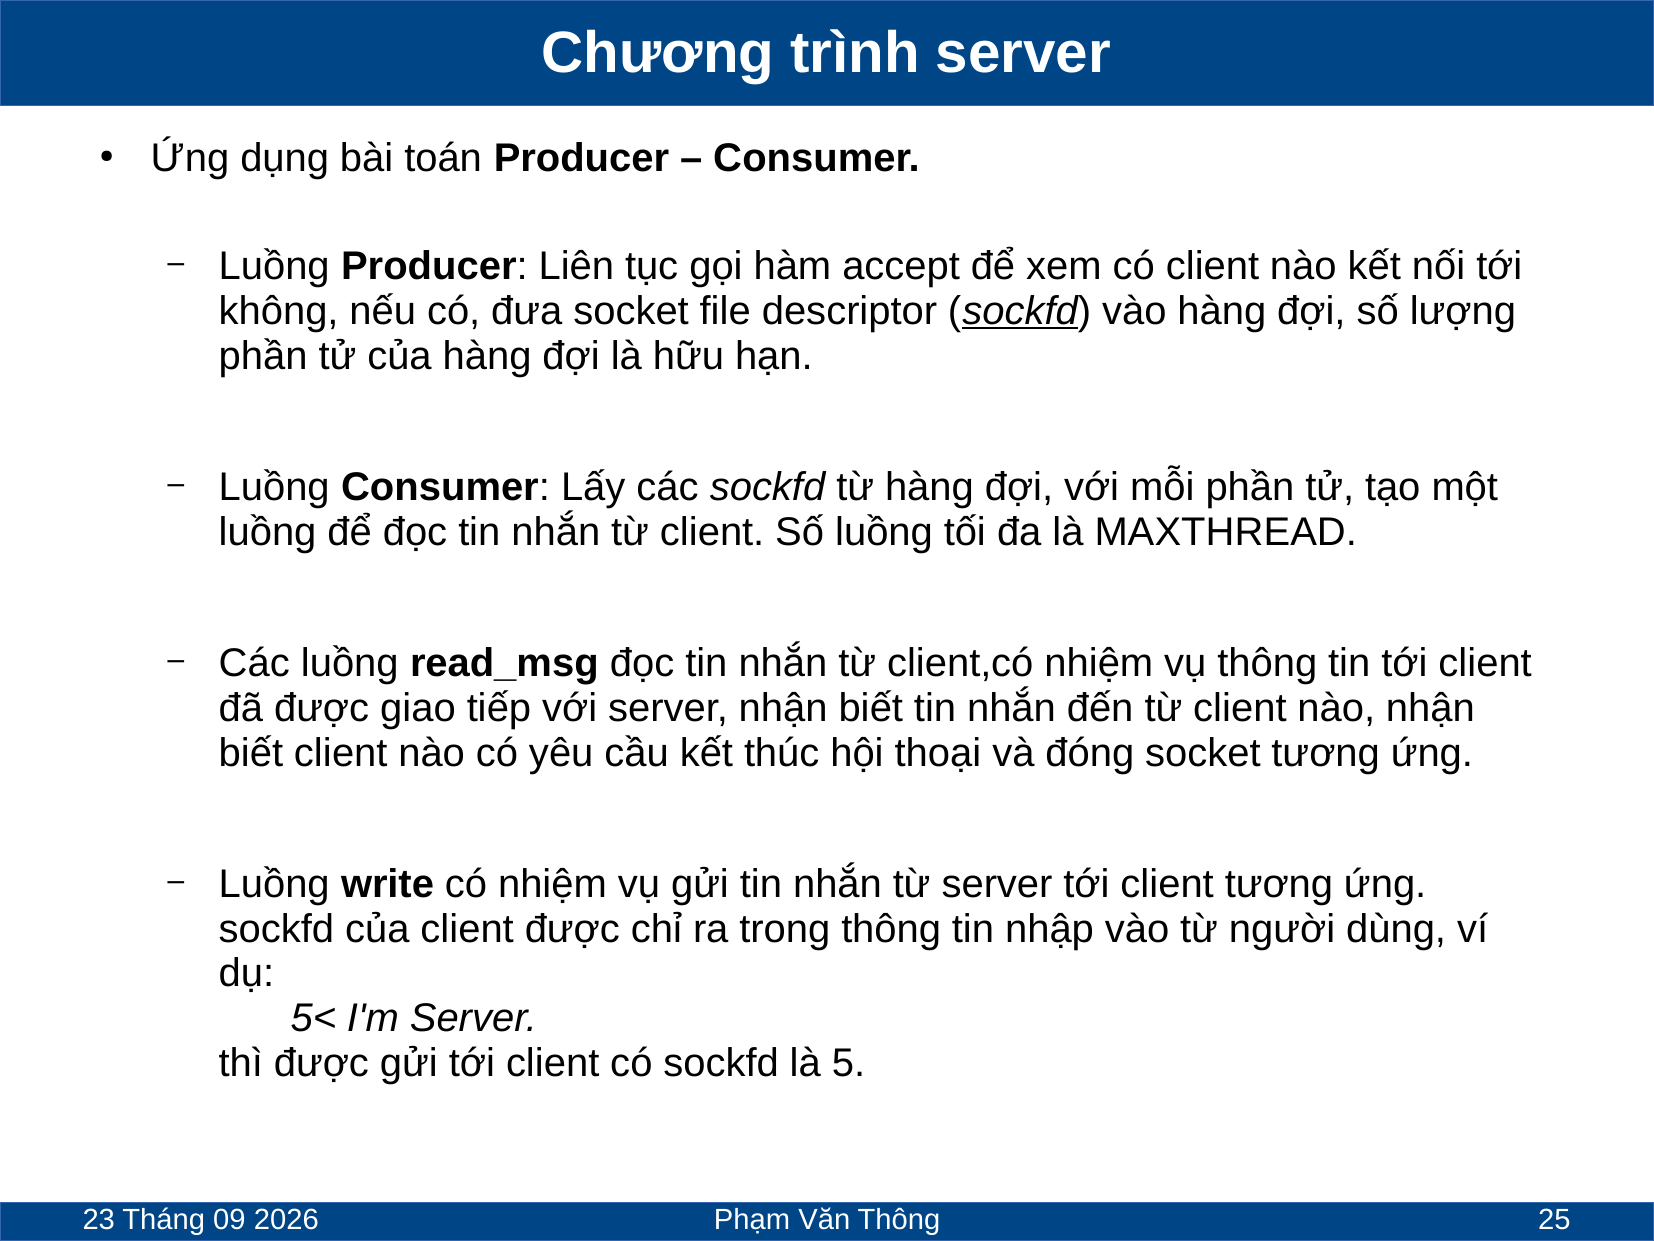

# Chương trình server
Ứng dụng bài toán Producer – Consumer.
Luồng Producer: Liên tục gọi hàm accept để xem có client nào kết nối tới không, nếu có, đưa socket file descriptor (sockfd) vào hàng đợi, số lượng phần tử của hàng đợi là hữu hạn.
Luồng Consumer: Lấy các sockfd từ hàng đợi, với mỗi phần tử, tạo một luồng để đọc tin nhắn từ client. Số luồng tối đa là MAXTHREAD.
Các luồng read_msg đọc tin nhắn từ client,có nhiệm vụ thông tin tới client đã được giao tiếp với server, nhận biết tin nhắn đến từ client nào, nhận biết client nào có yêu cầu kết thúc hội thoại và đóng socket tương ứng.
Luồng write có nhiệm vụ gửi tin nhắn từ server tới client tương ứng. sockfd của client được chỉ ra trong thông tin nhập vào từ người dùng, ví dụ:
	5< I'm Server.
thì được gửi tới client có sockfd là 5.
Phạm Văn Thông
25